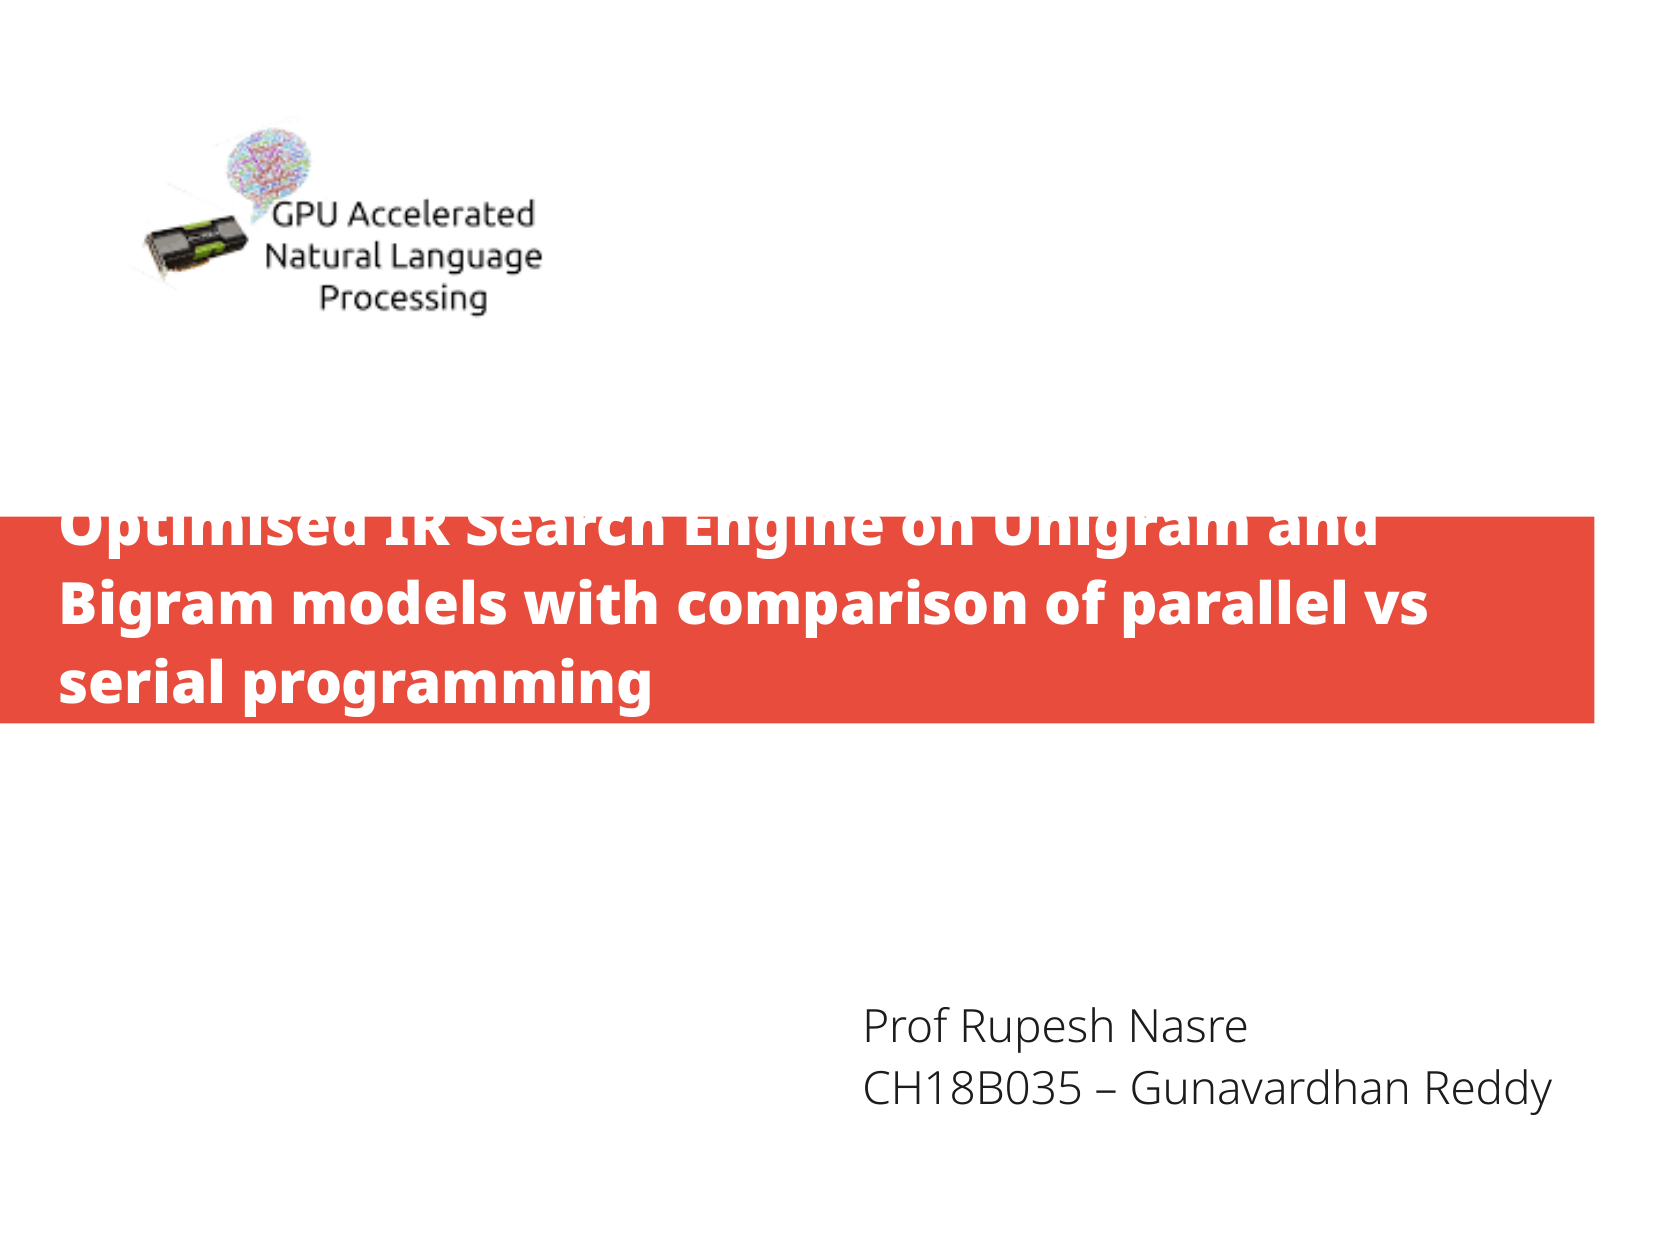

# Optimised IR Search Engine on Unigram and Bigram models with comparison of parallel vs serial programming
Prof Rupesh Nasre
CH18B035 – Gunavardhan Reddy